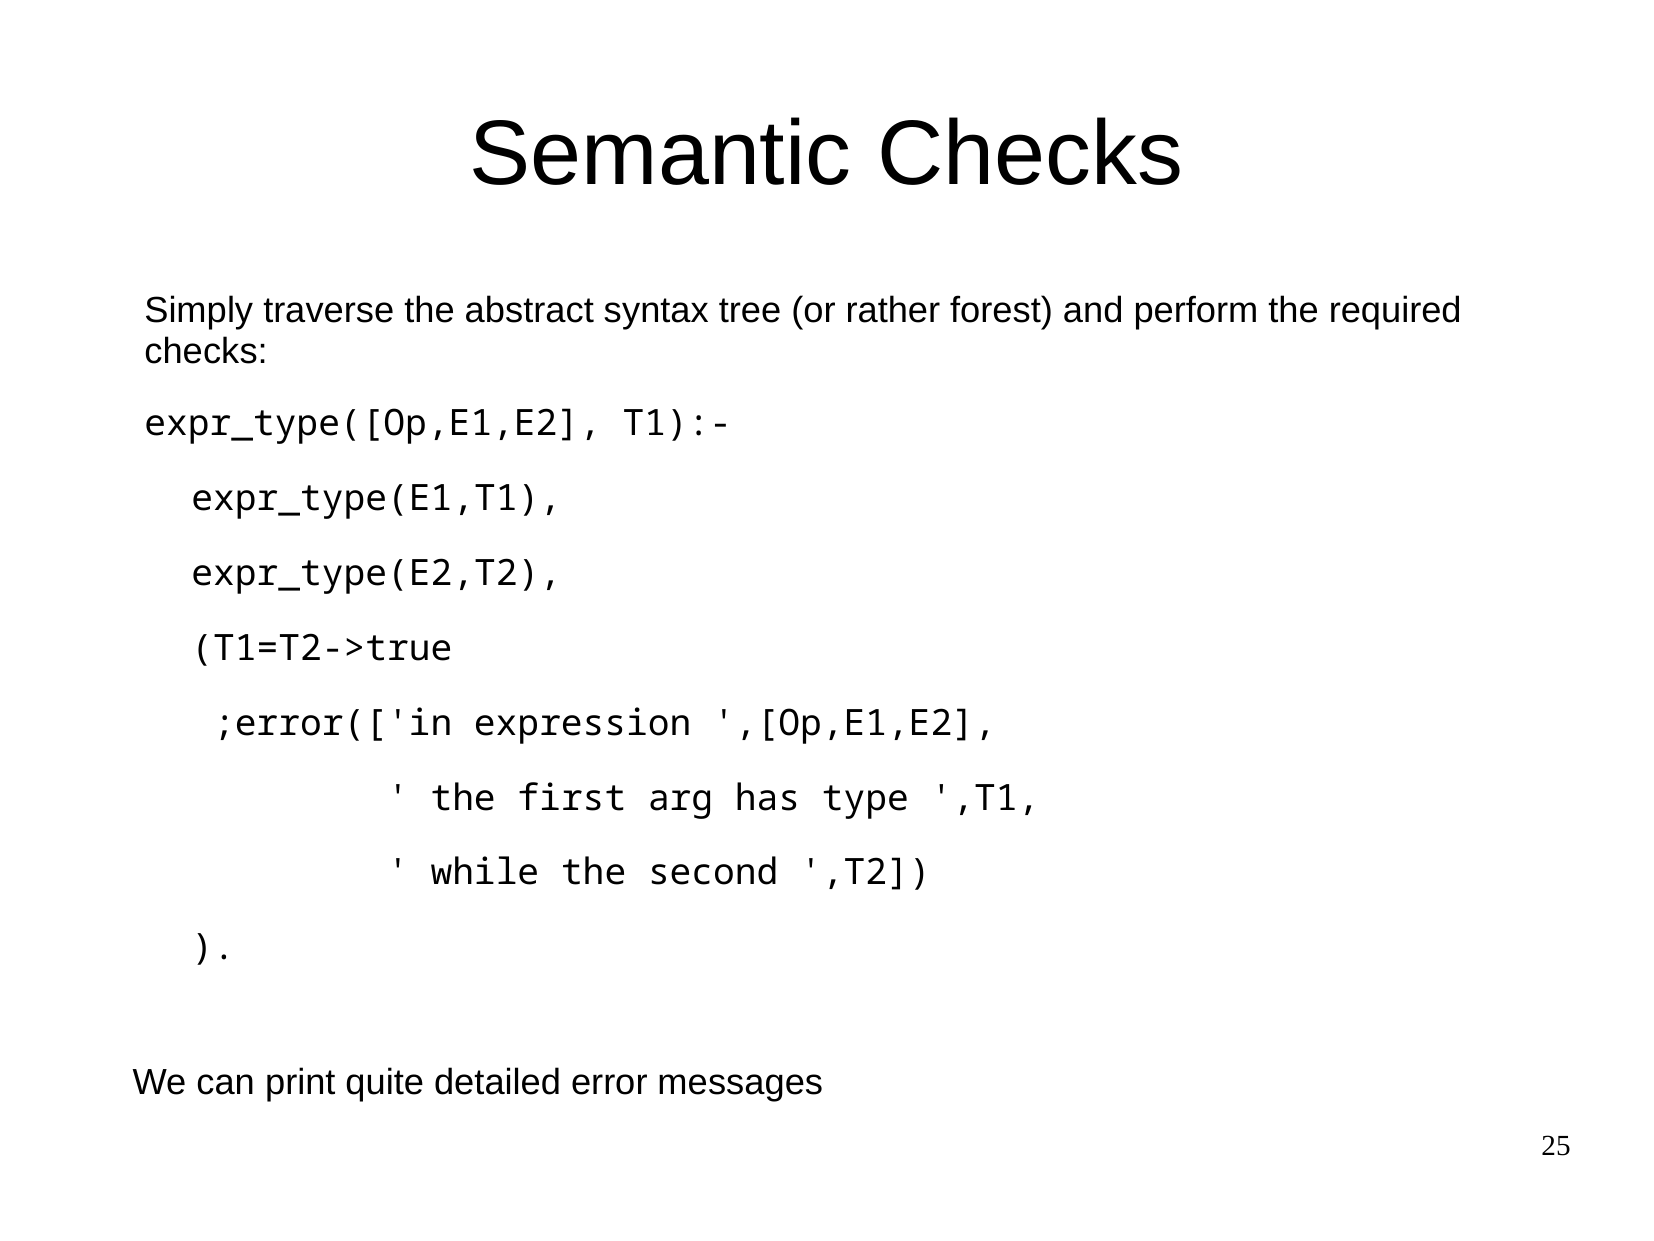

# Semantic Checks
Simply traverse the abstract syntax tree (or rather forest) and perform the required checks:
expr_type([Op,E1,E2], T1):-
 expr_type(E1,T1),
 expr_type(E2,T2),
 (T1=T2->true
 ;error(['in expression ',[Op,E1,E2],
 ' the first arg has type ',T1,
 ' while the second ',T2])
 ).
 We can print quite detailed error messages
25